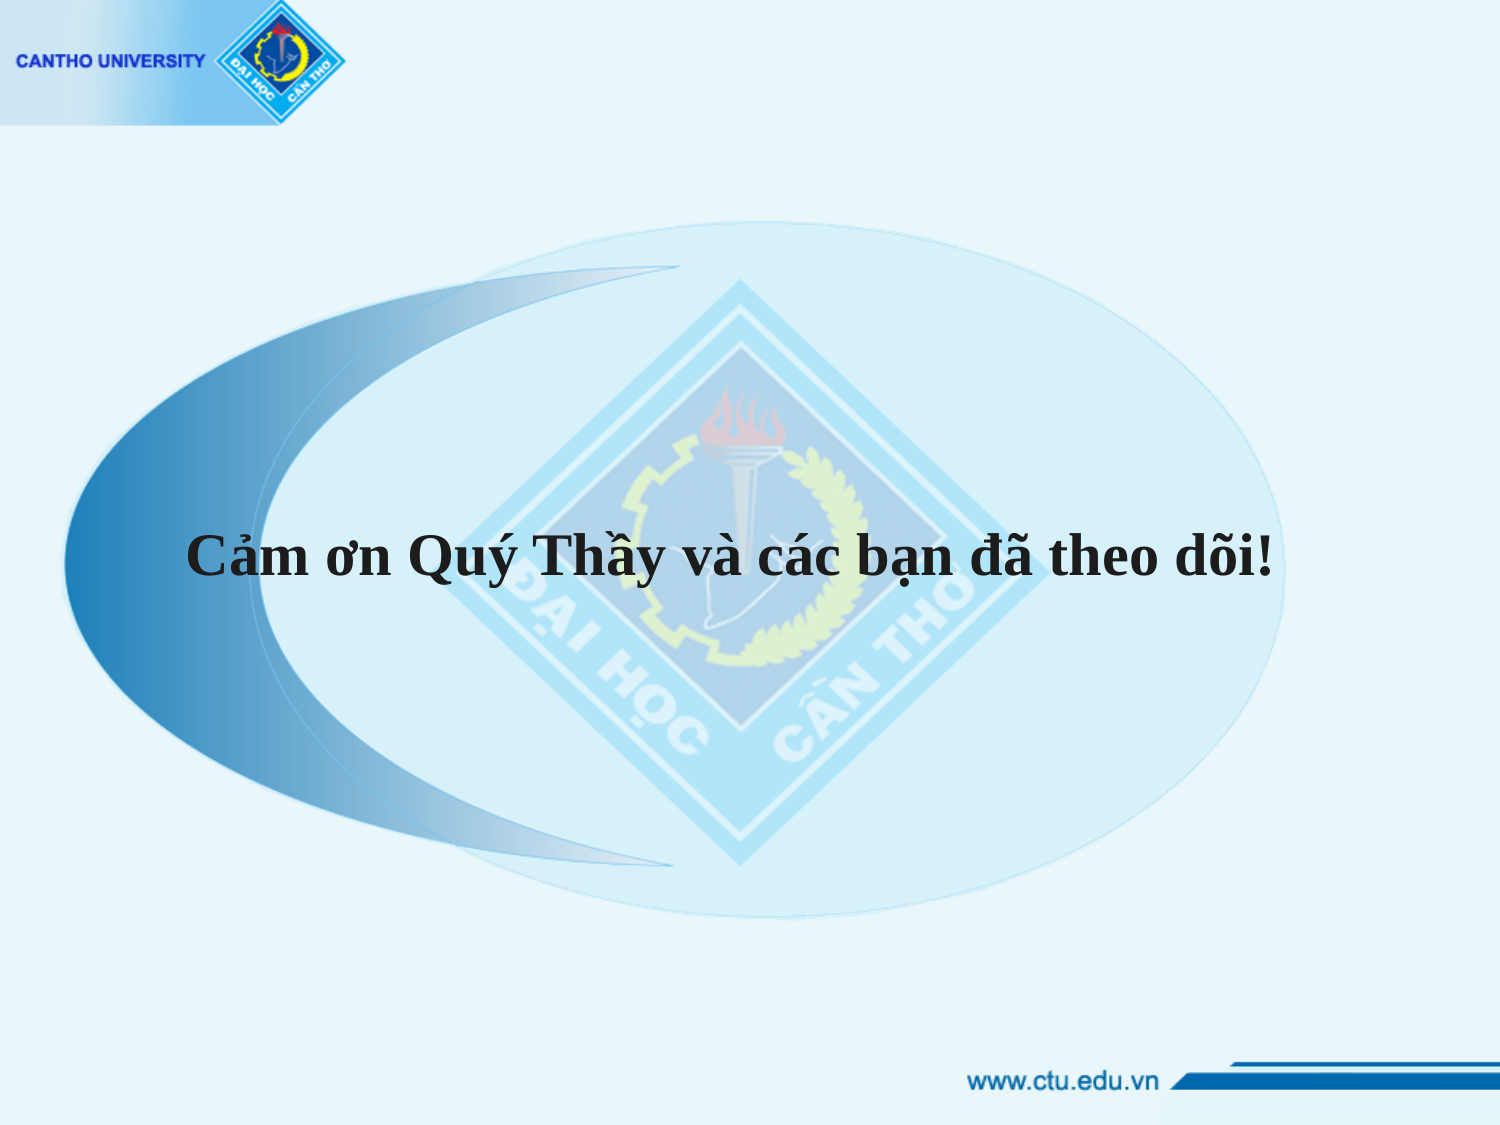

# Cảm ơn Quý Thầy và các bạn đã theo dõi!